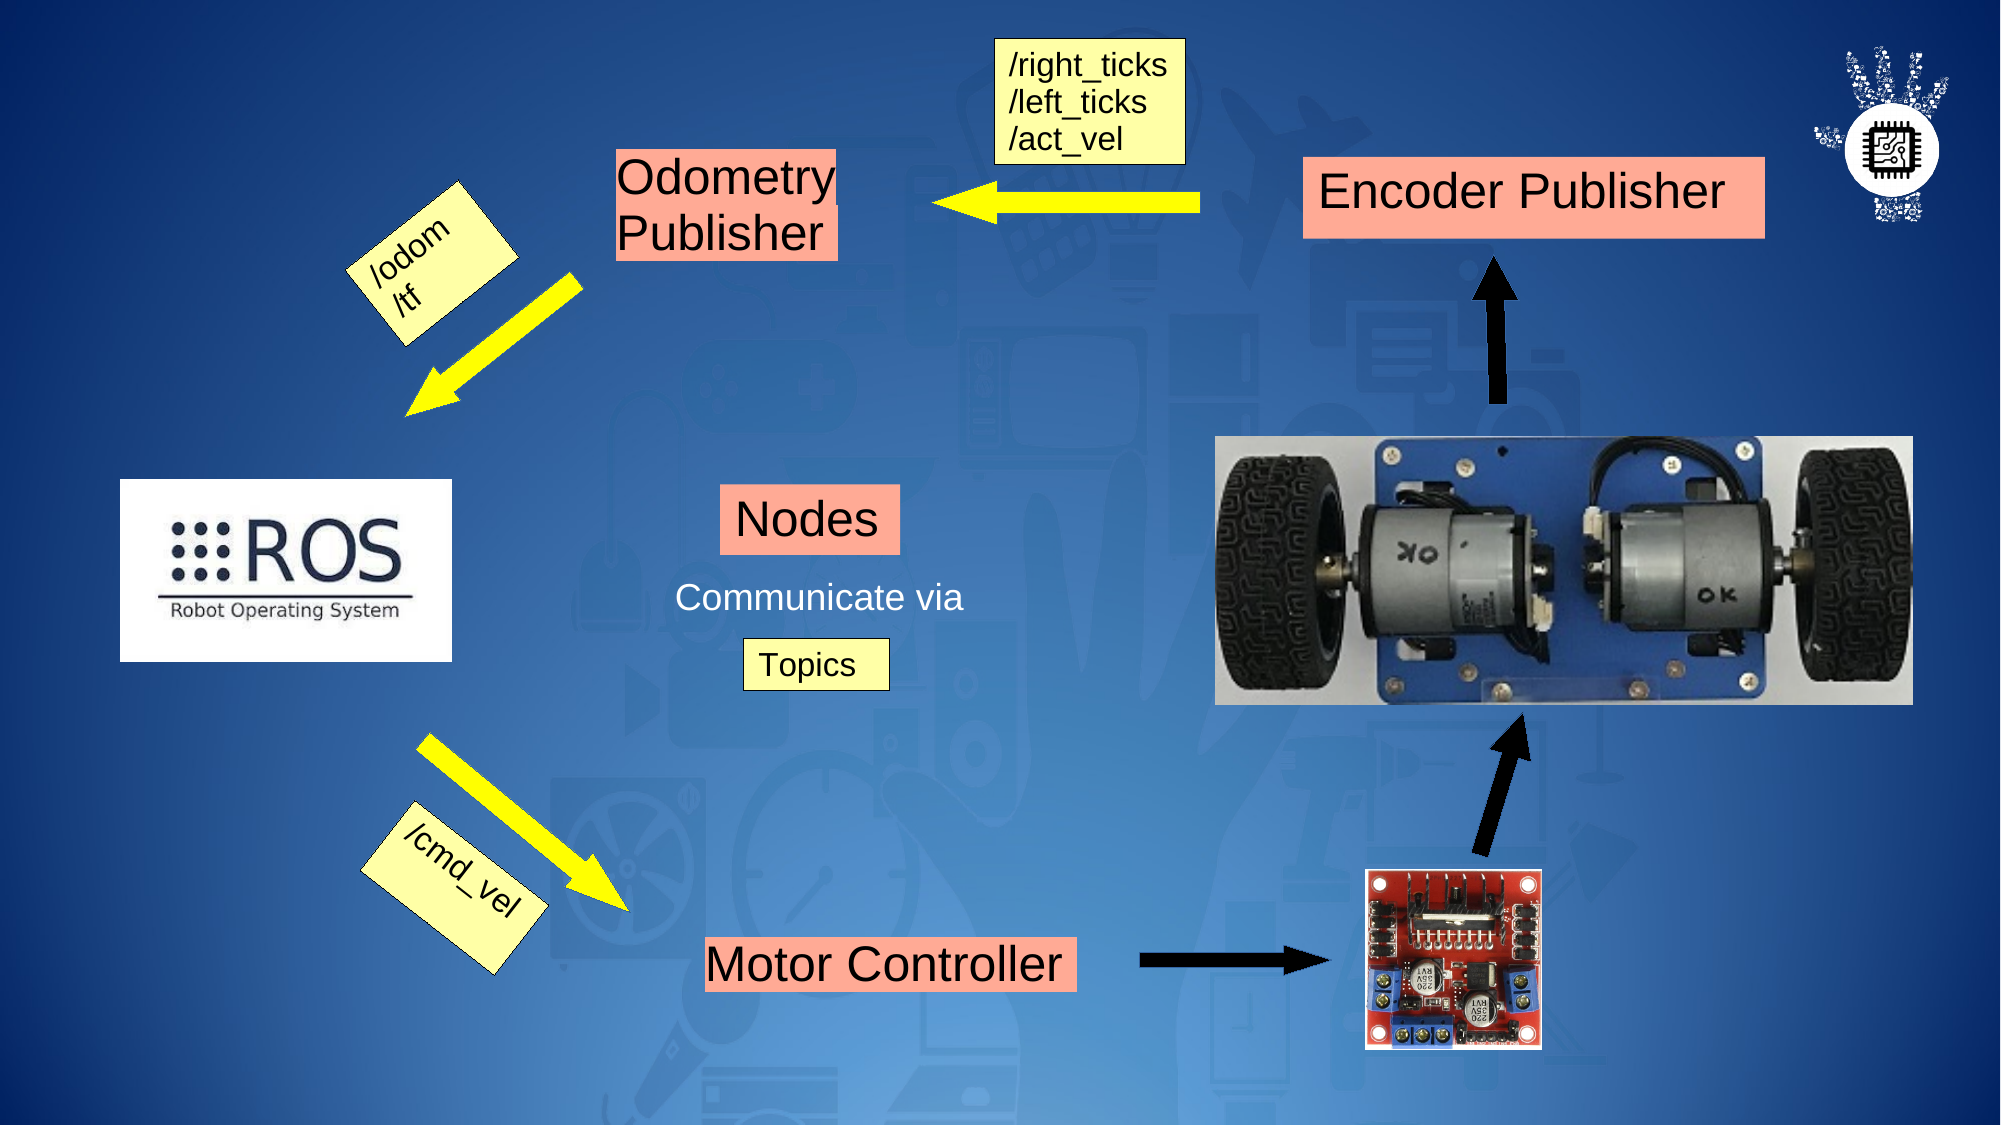

/right_ticks
/left_ticks
/act_vel
Odometry
Publisher
Encoder Publisher
/odom
/tf
Nodes
Communicate via
Topics
/cmd_vel
Motor Controller